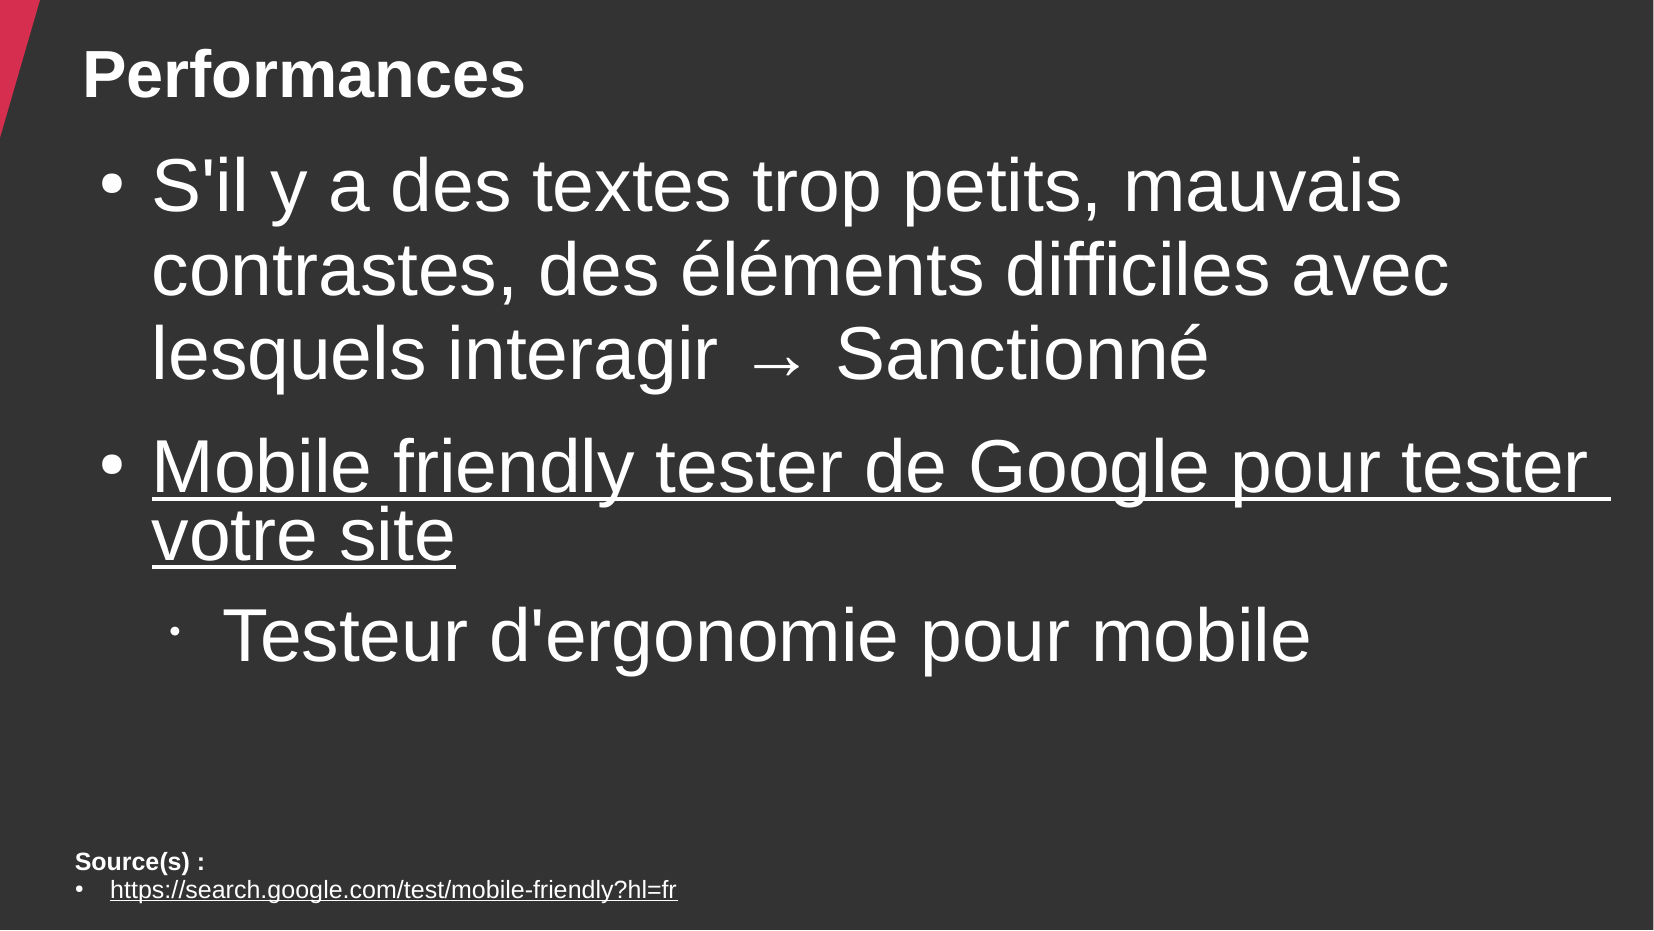

# Performances
S'il y a des textes trop petits, mauvais contrastes, des éléments difficiles avec lesquels interagir → Sanctionné
Mobile friendly tester de Google pour tester votre site
Testeur d'ergonomie pour mobile
Source(s) :
https://search.google.com/test/mobile-friendly?hl=fr